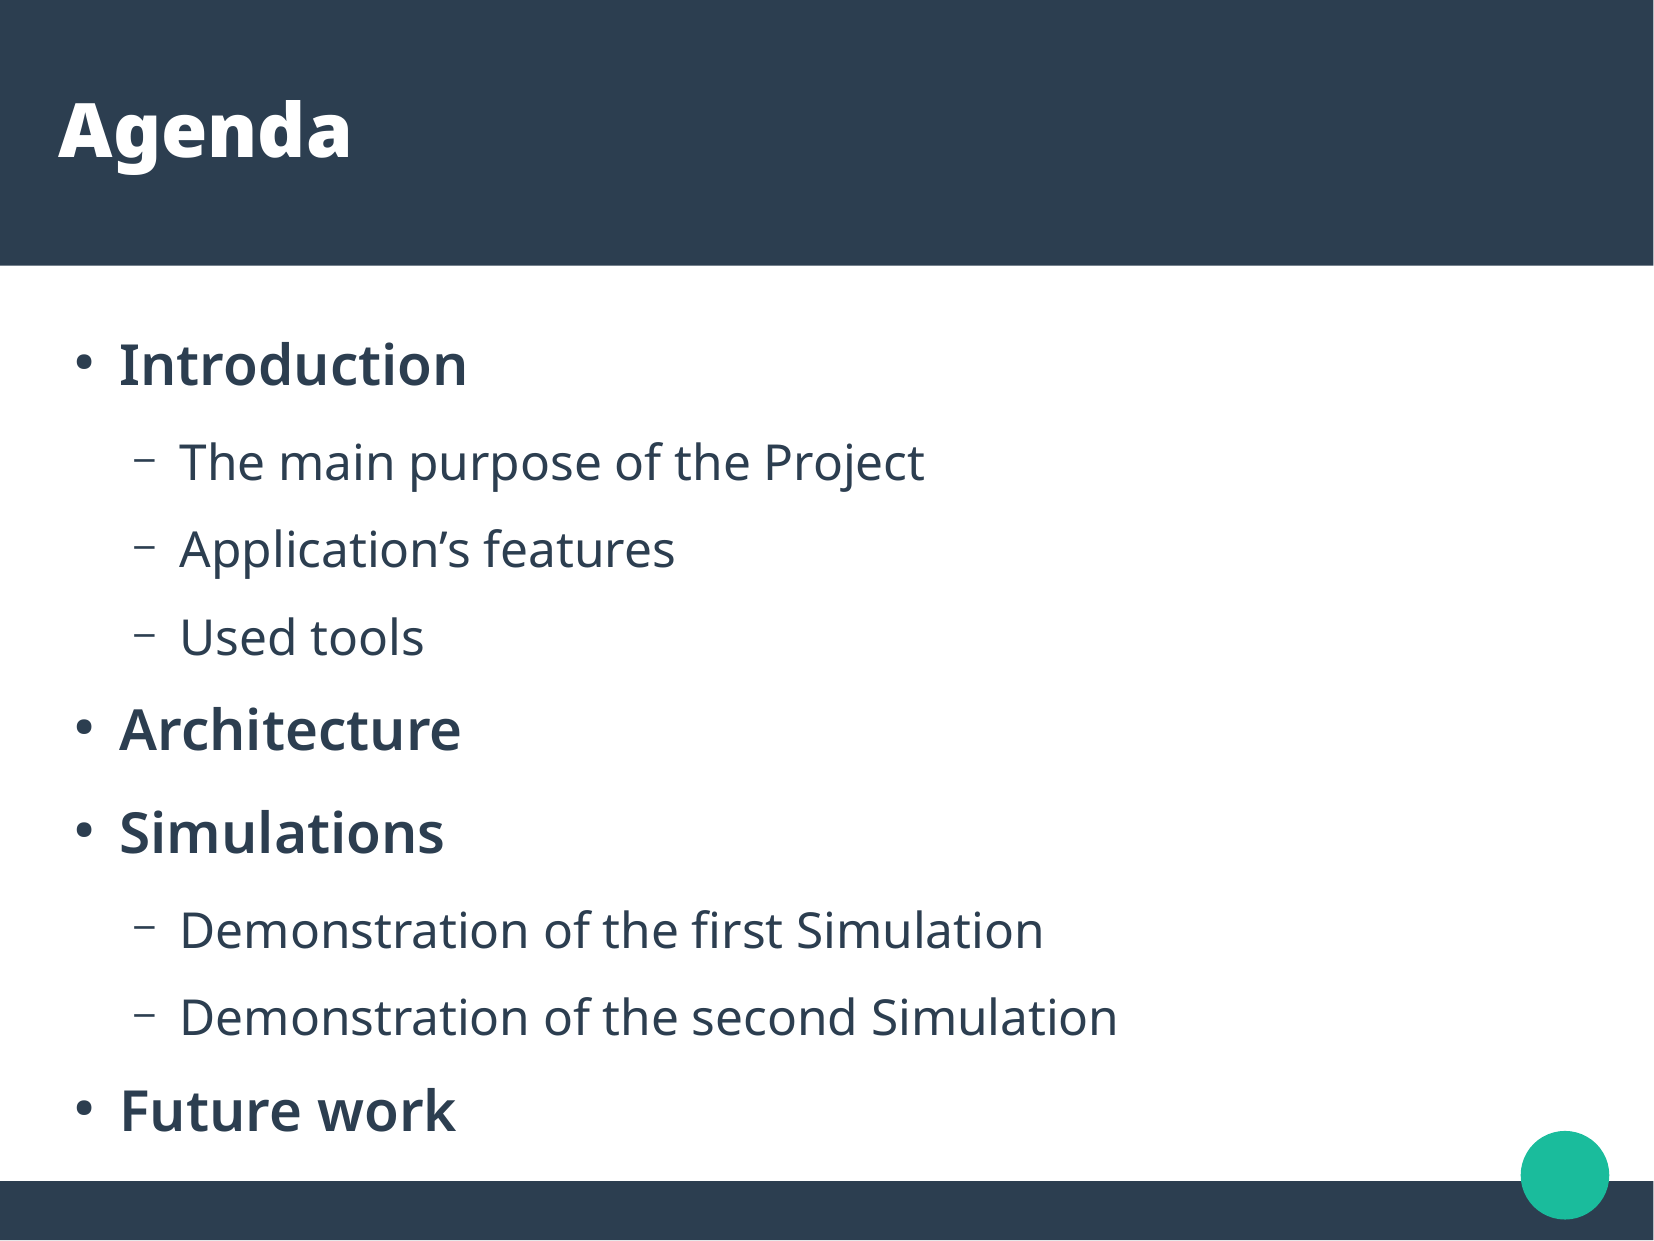

# Agenda
Introduction
The main purpose of the Project
Application’s features
Used tools
Architecture
Simulations
Demonstration of the first Simulation
Demonstration of the second Simulation
Future work